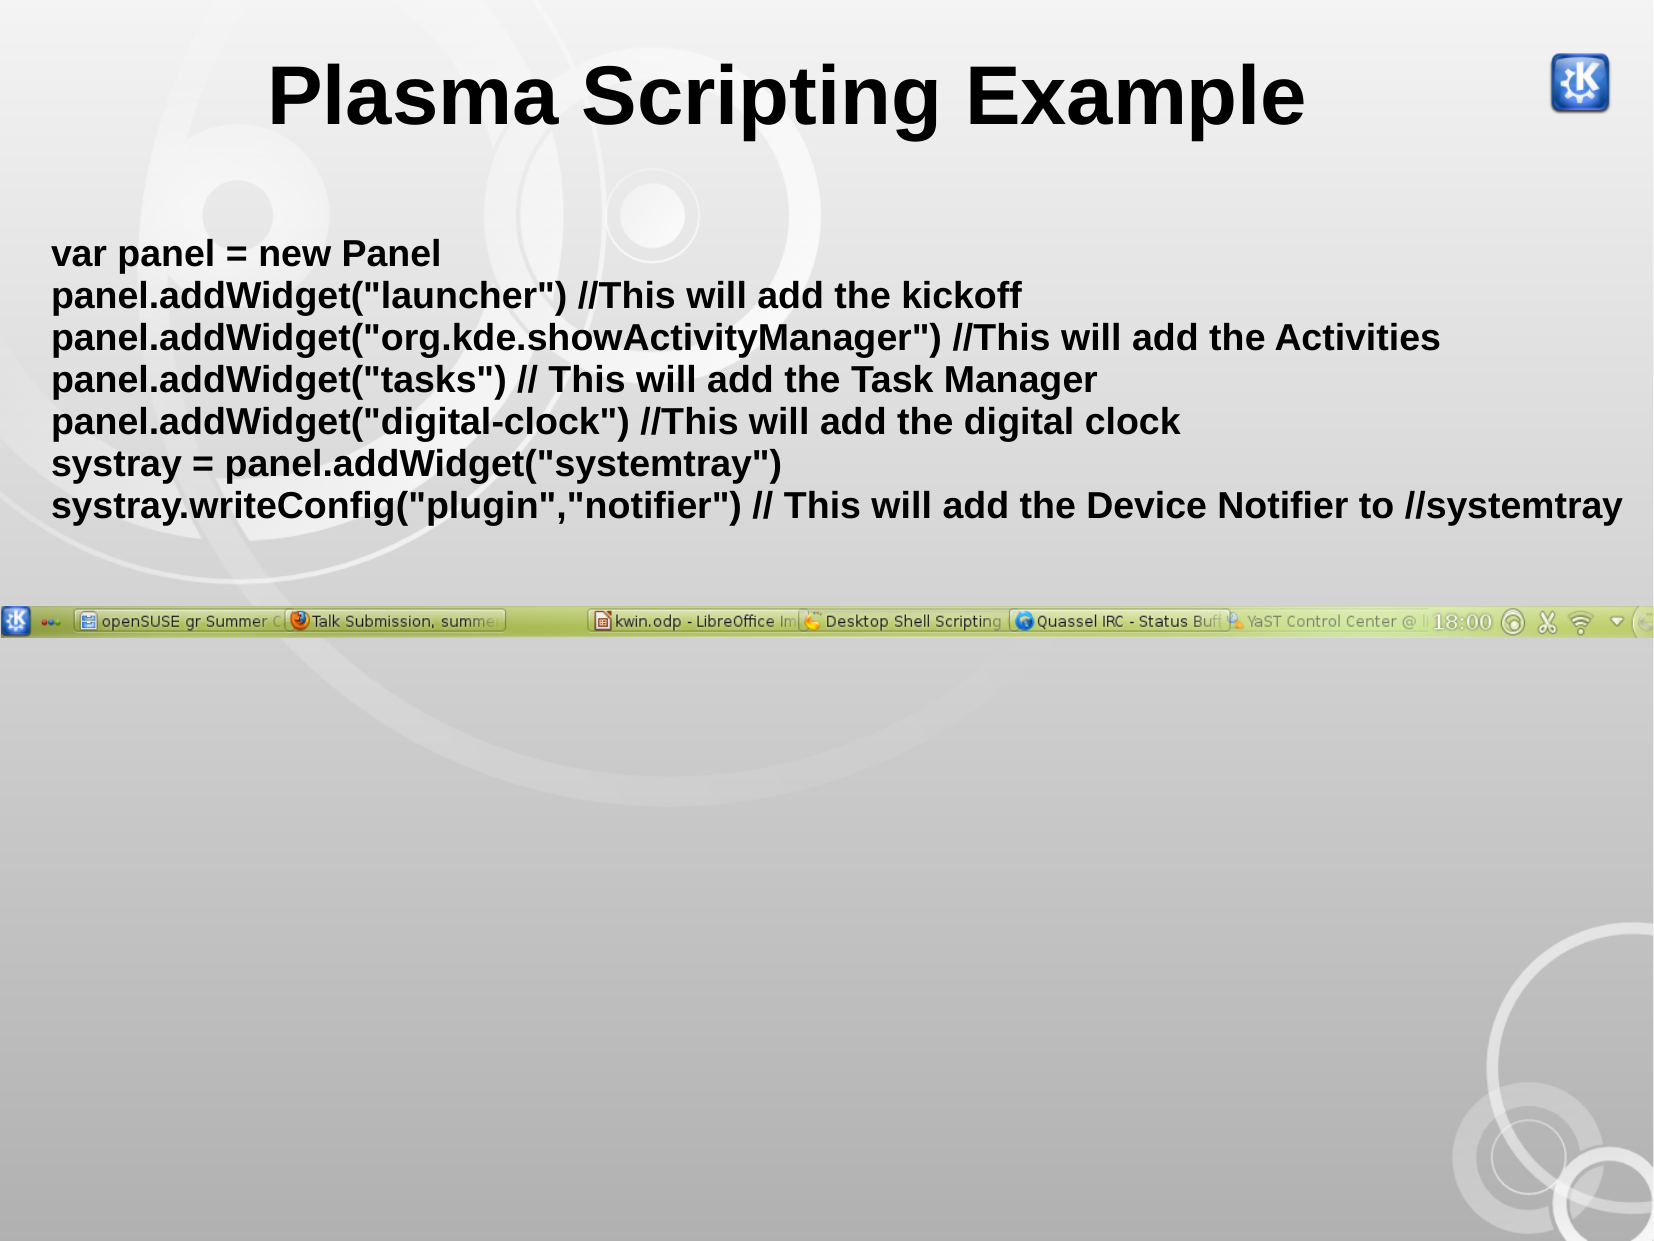

Plasma Scripting Example
var panel = new Panel
panel.addWidget("launcher") //This will add the kickoff
panel.addWidget("org.kde.showActivityManager") //This will add the Activities
panel.addWidget("tasks") // This will add the Task Manager
panel.addWidget("digital-clock") //This will add the digital clock
systray = panel.addWidget("systemtray")
systray.writeConfig("plugin","notifier") // This will add the Device Notifier to //systemtray